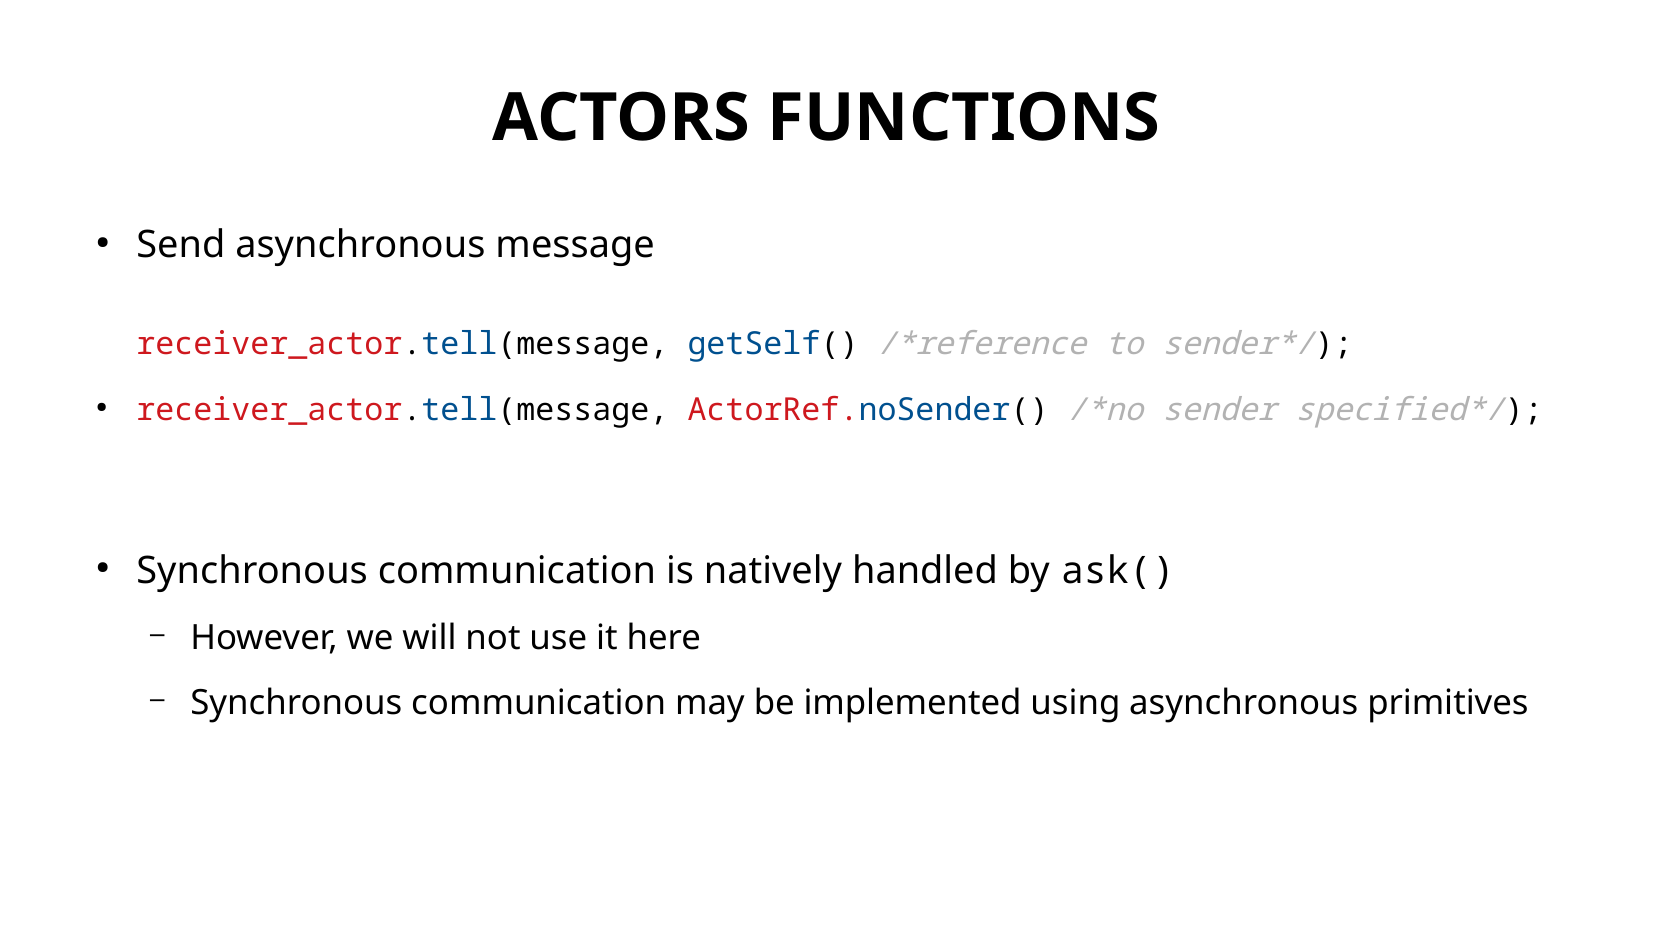

# ACTORS FUNCTIONS
Send asynchronous message
receiver_actor.tell(message, getSelf() /*reference to sender*/);
receiver_actor.tell(message, ActorRef.noSender() /*no sender specified*/);
Synchronous communication is natively handled by ask()
However, we will not use it here
Synchronous communication may be implemented using asynchronous primitives